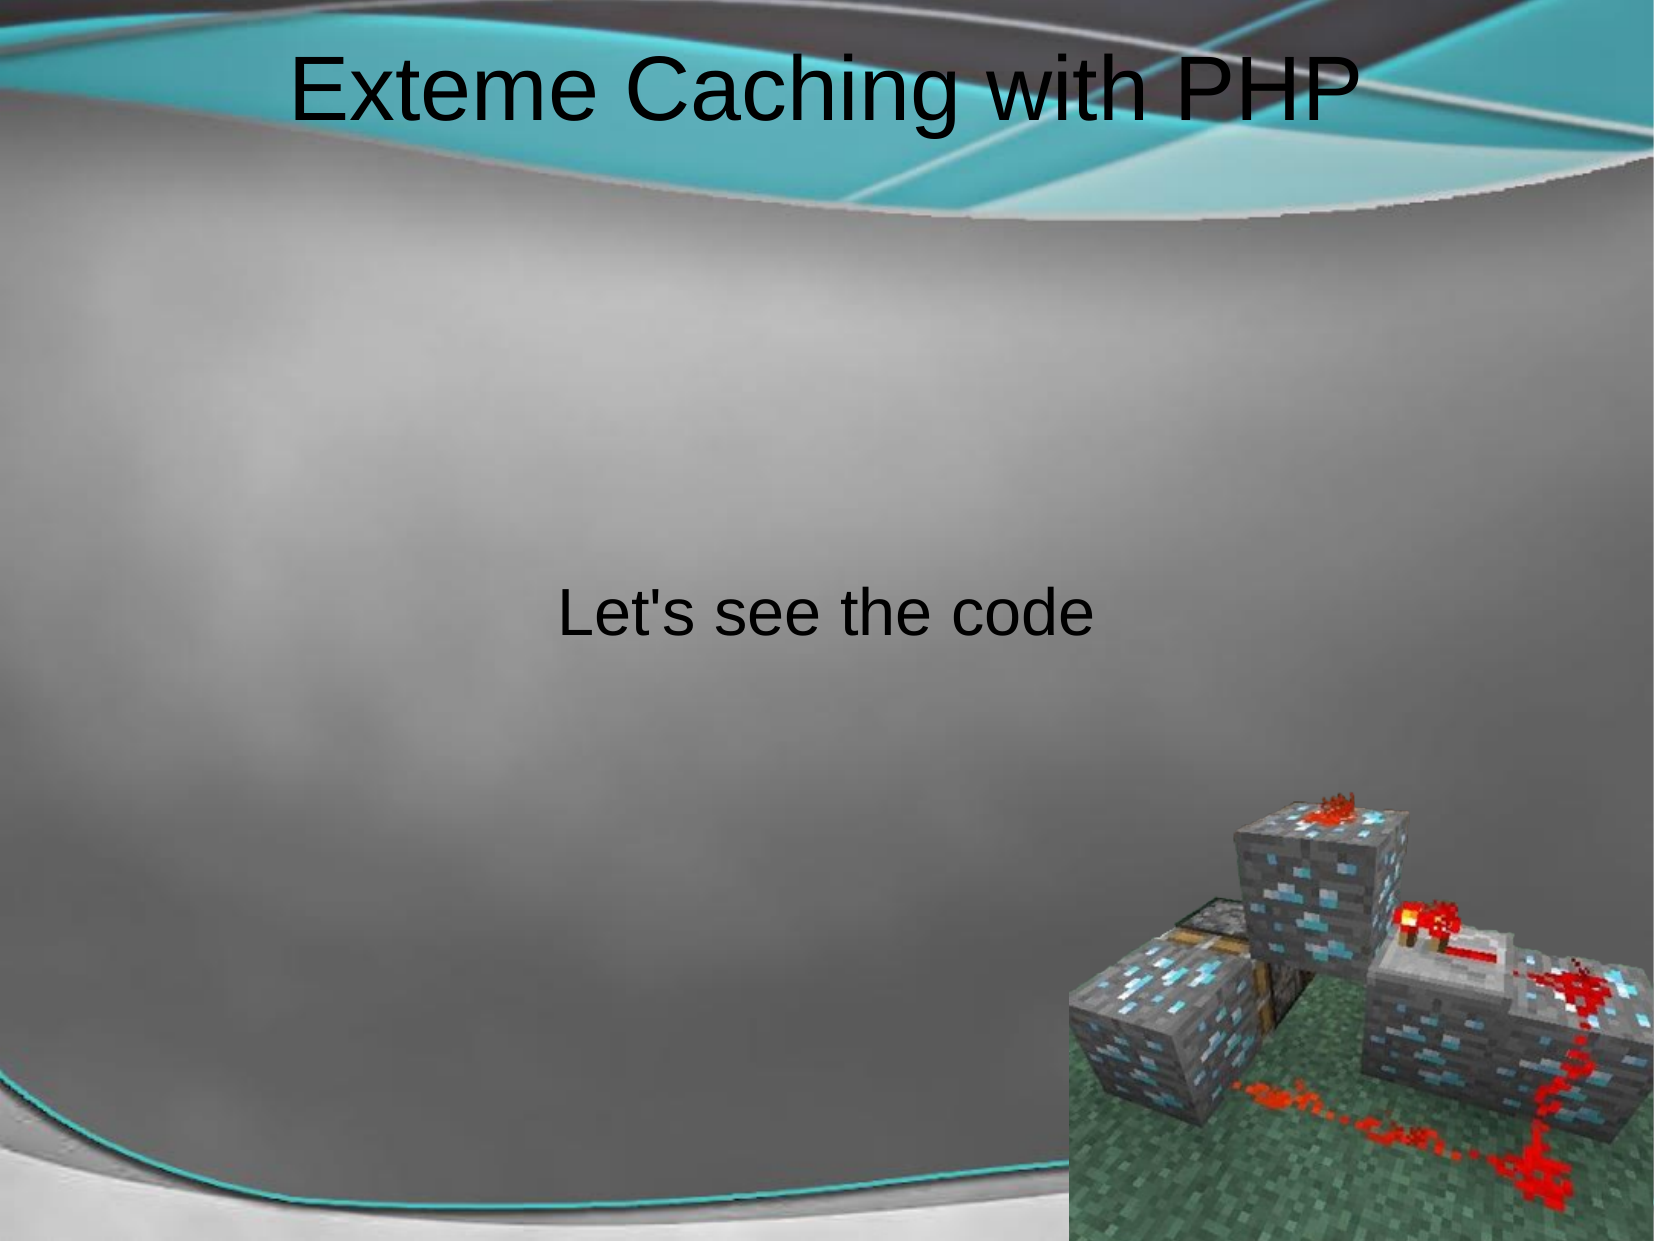

Exteme Caching with PHP
# Let's see the code